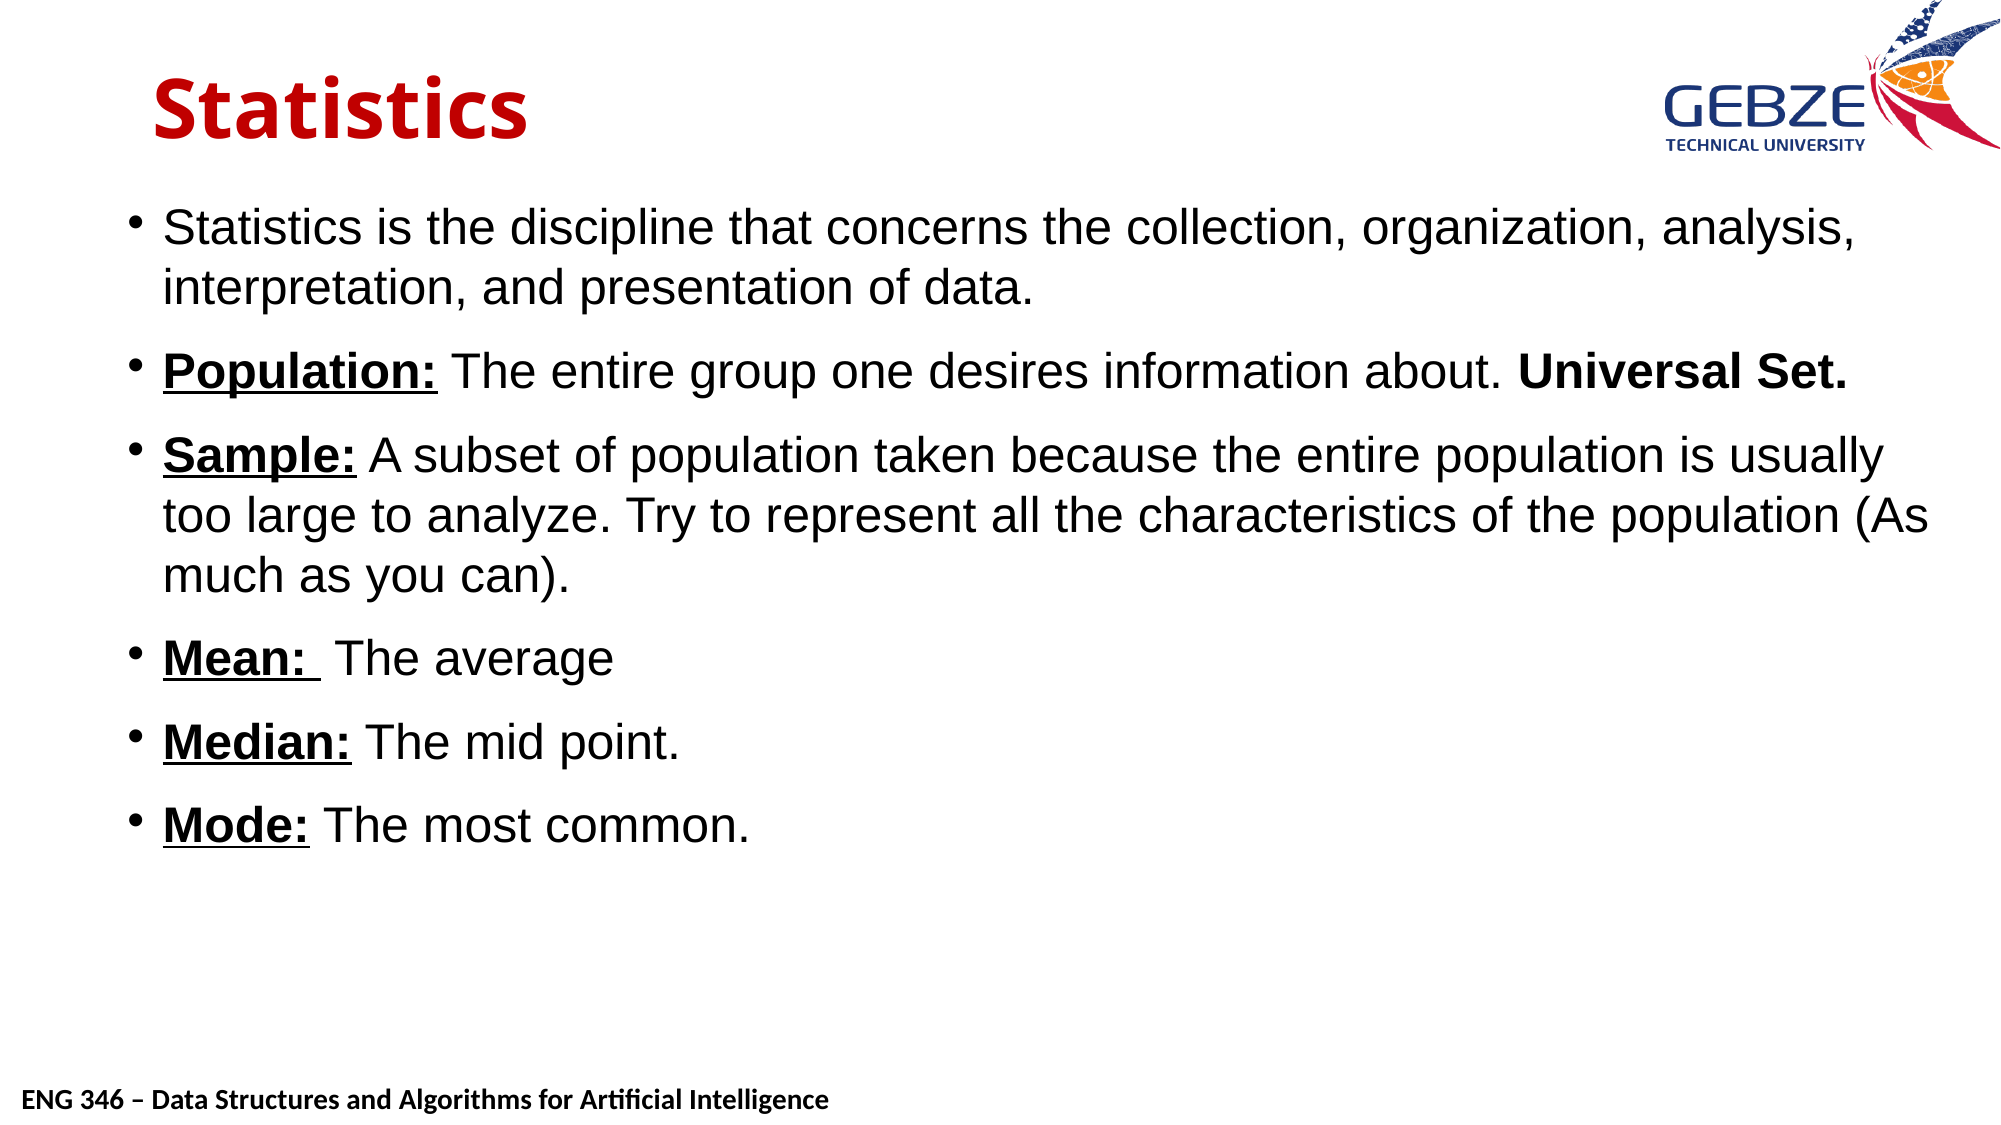

# Statistics
Statistics is the discipline that concerns the collection, organization, analysis, interpretation, and presentation of data.
Population: The entire group one desires information about. Universal Set.
Sample: A subset of population taken because the entire population is usually too large to analyze. Try to represent all the characteristics of the population (As much as you can).
Mean: The average
Median: The mid point.
Mode: The most common.